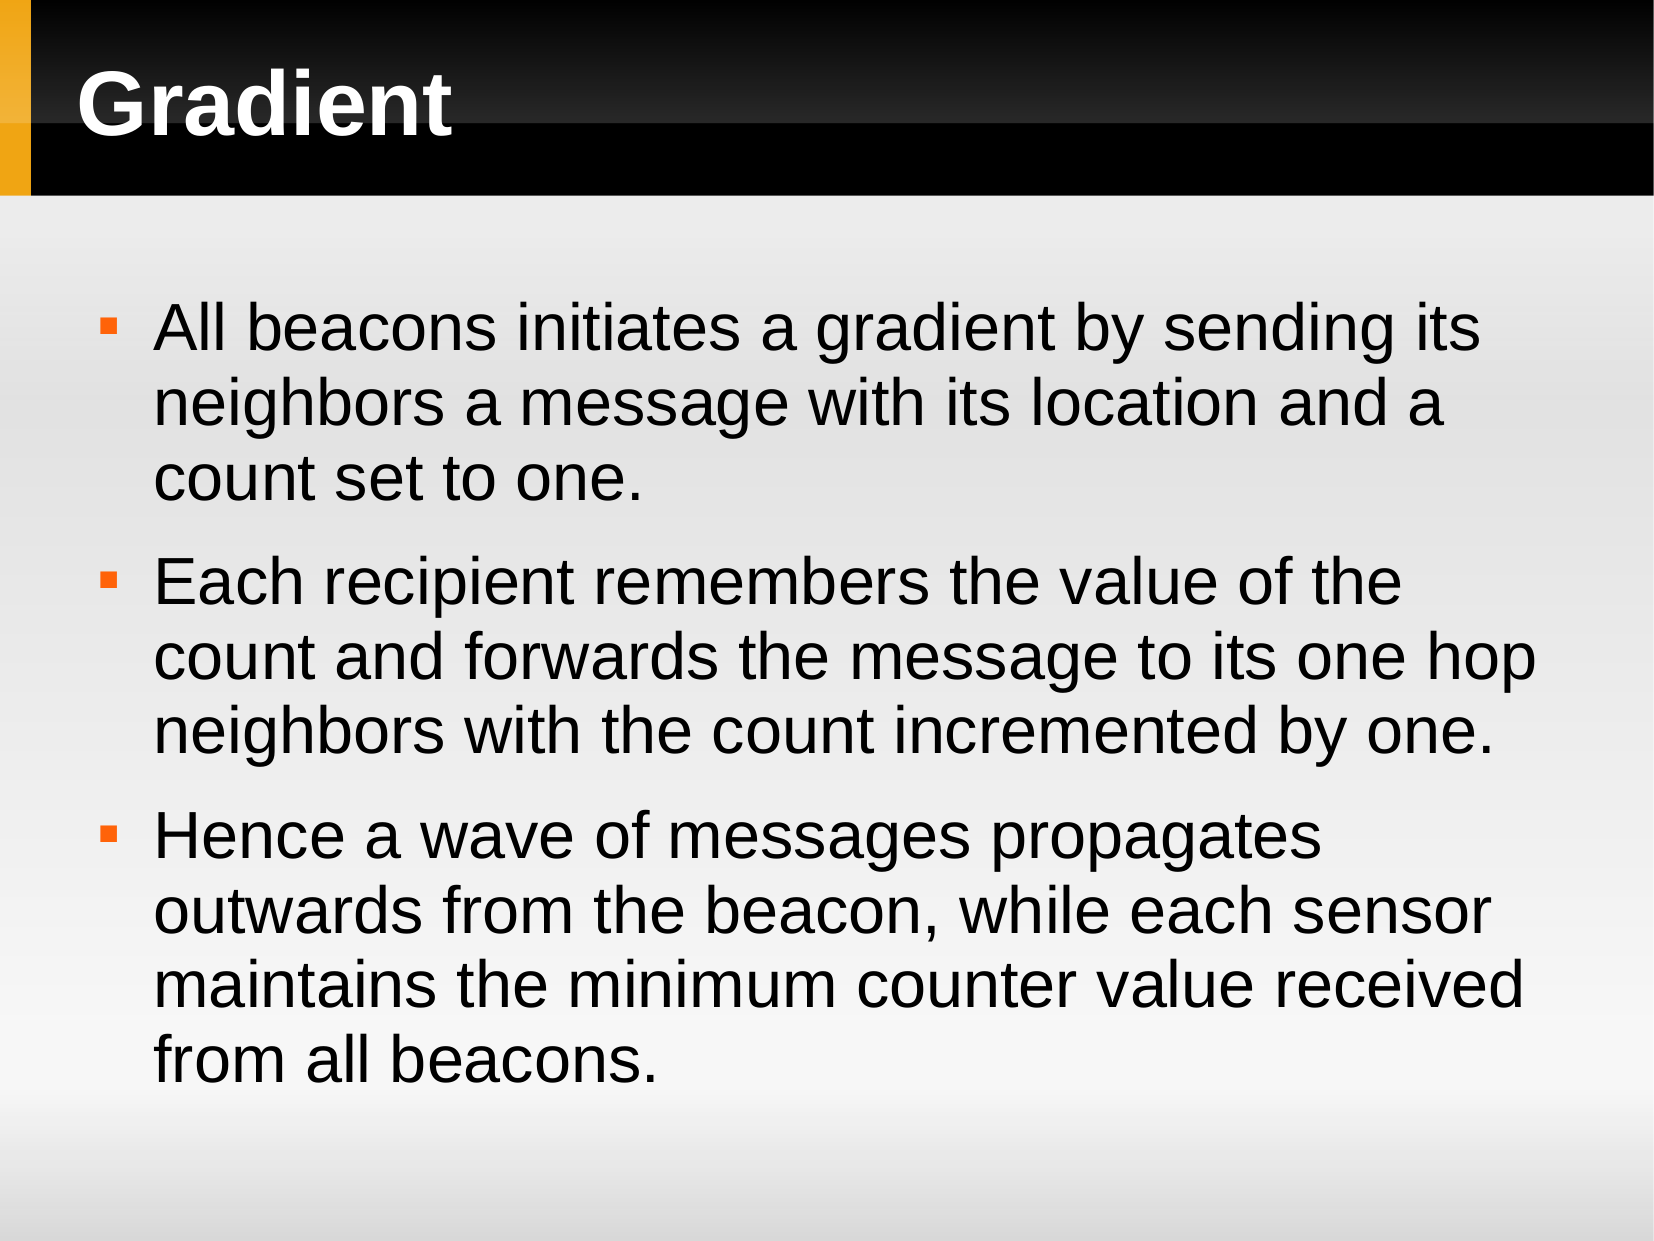

# Gradient
All beacons initiates a gradient by sending its neighbors a message with its location and a count set to one.
Each recipient remembers the value of the count and forwards the message to its one hop neighbors with the count incremented by one.
Hence a wave of messages propagates outwards from the beacon, while each sensor maintains the minimum counter value received from all beacons.